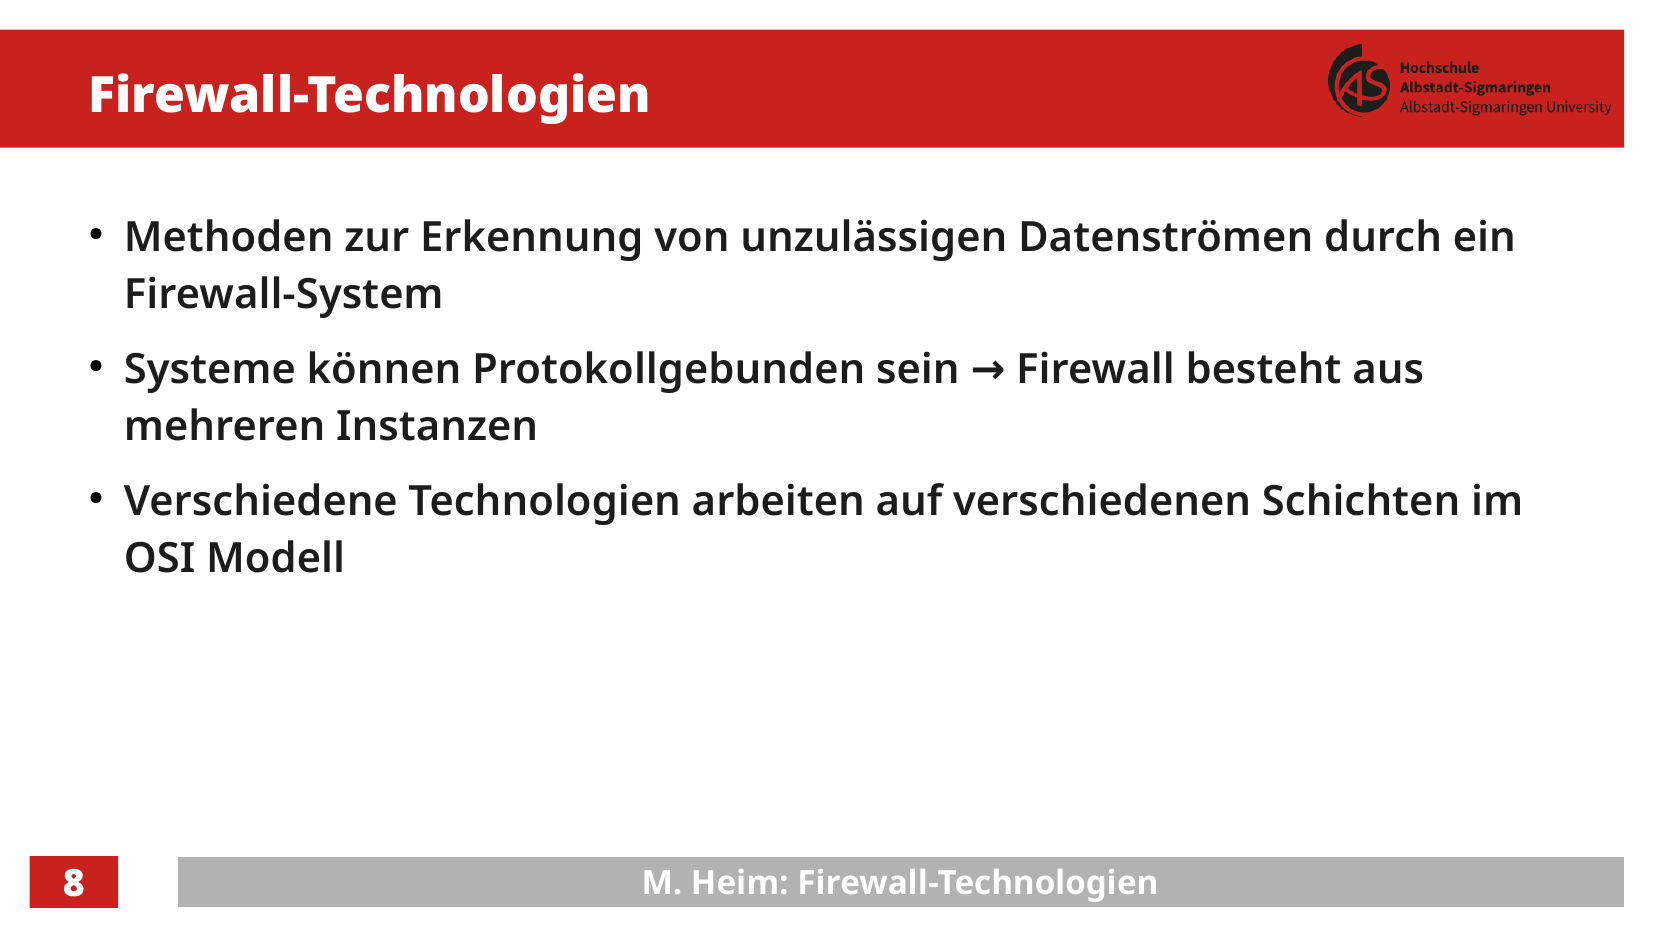

Firewall-Technologien
# Methoden zur Erkennung von unzulässigen Datenströmen durch ein Firewall-System
Systeme können Protokollgebunden sein → Firewall besteht aus mehreren Instanzen
Verschiedene Technologien arbeiten auf verschiedenen Schichten im OSI Modell
8